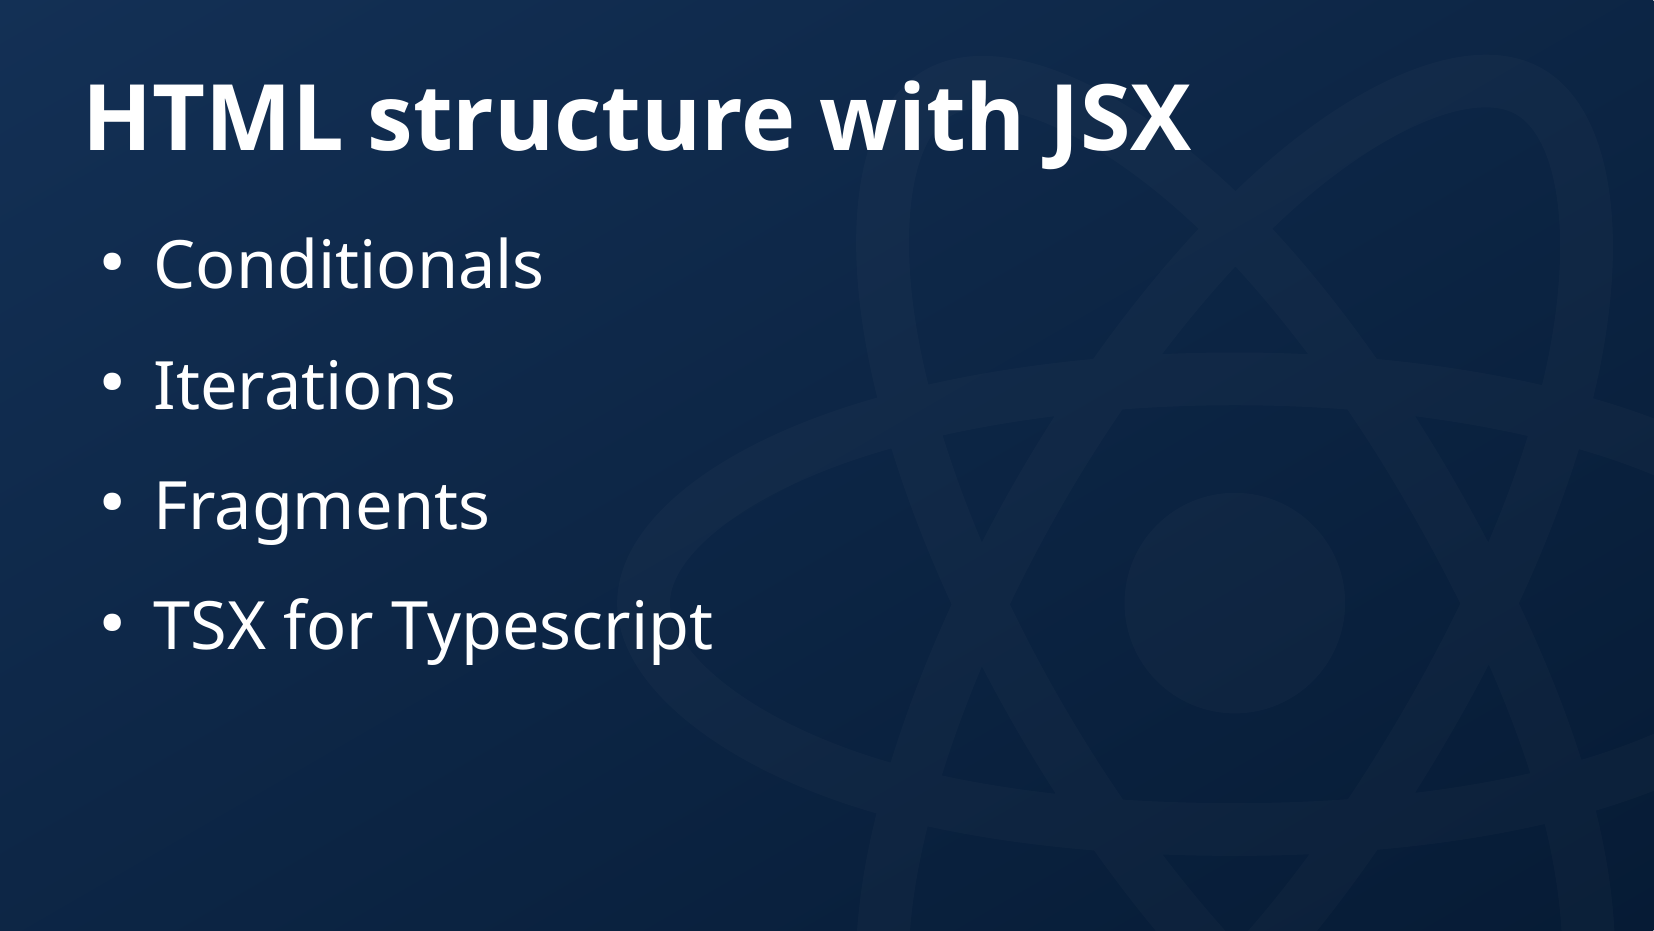

# HTML structure with JSX
Conditionals
Iterations
Fragments
TSX for Typescript